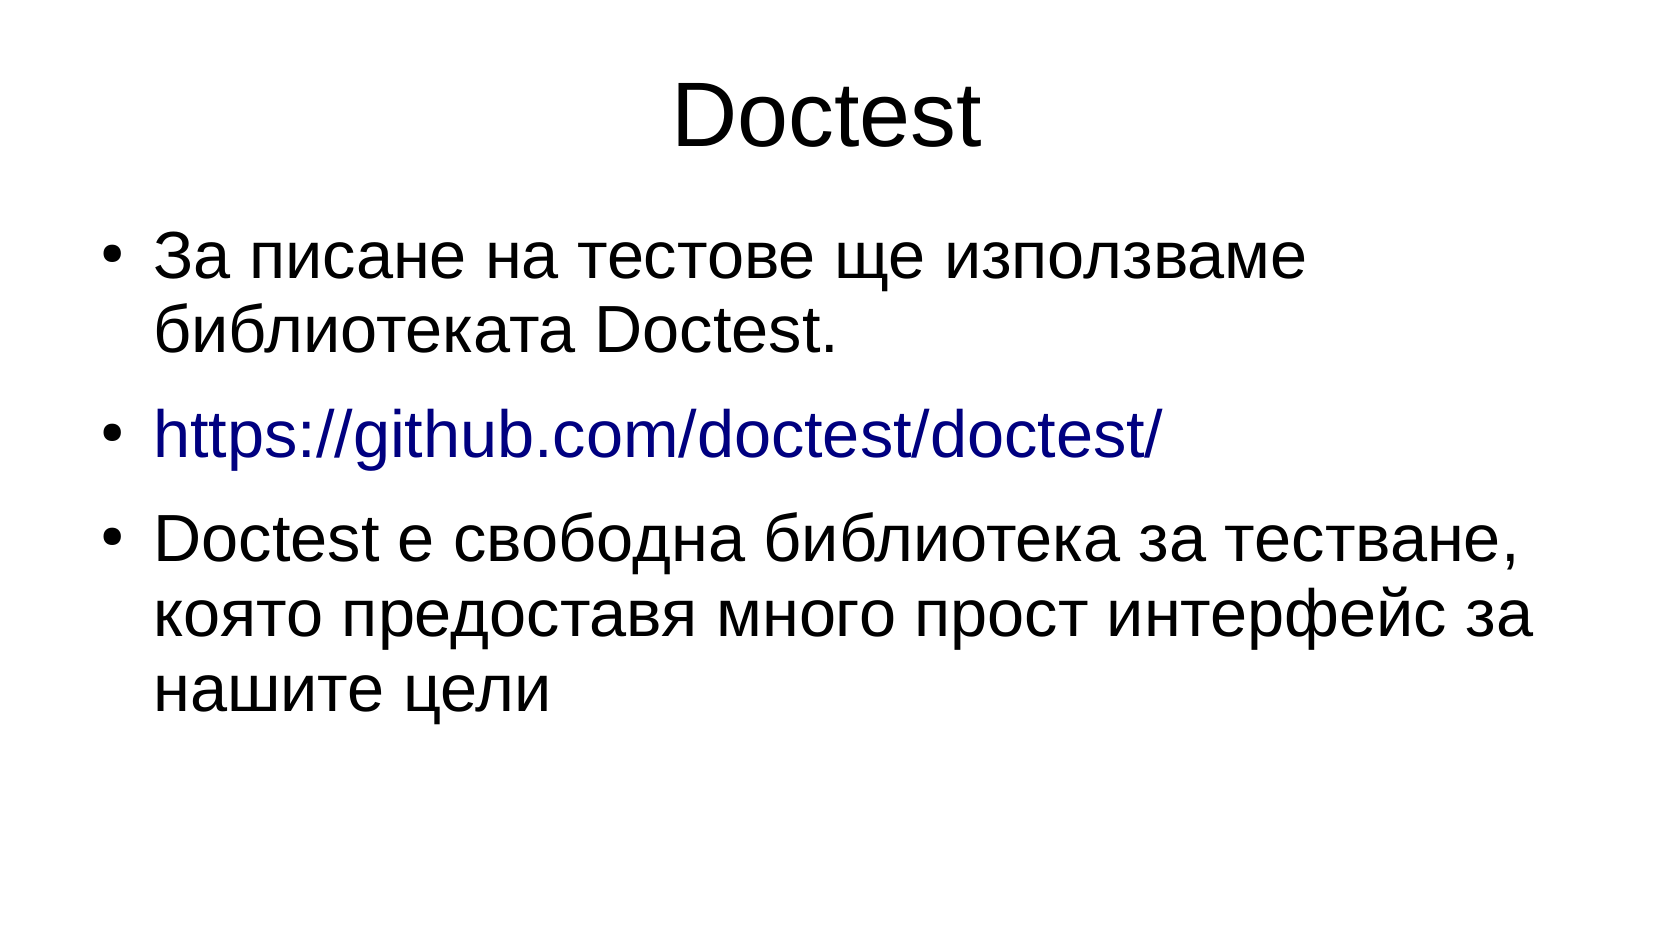

# Doctest
За писане на тестове ще използваме библиотеката Doctest.
https://github.com/doctest/doctest/
Doctest е свободна библиотека за тестване, която предоставя много прост интерфейс за нашите цели